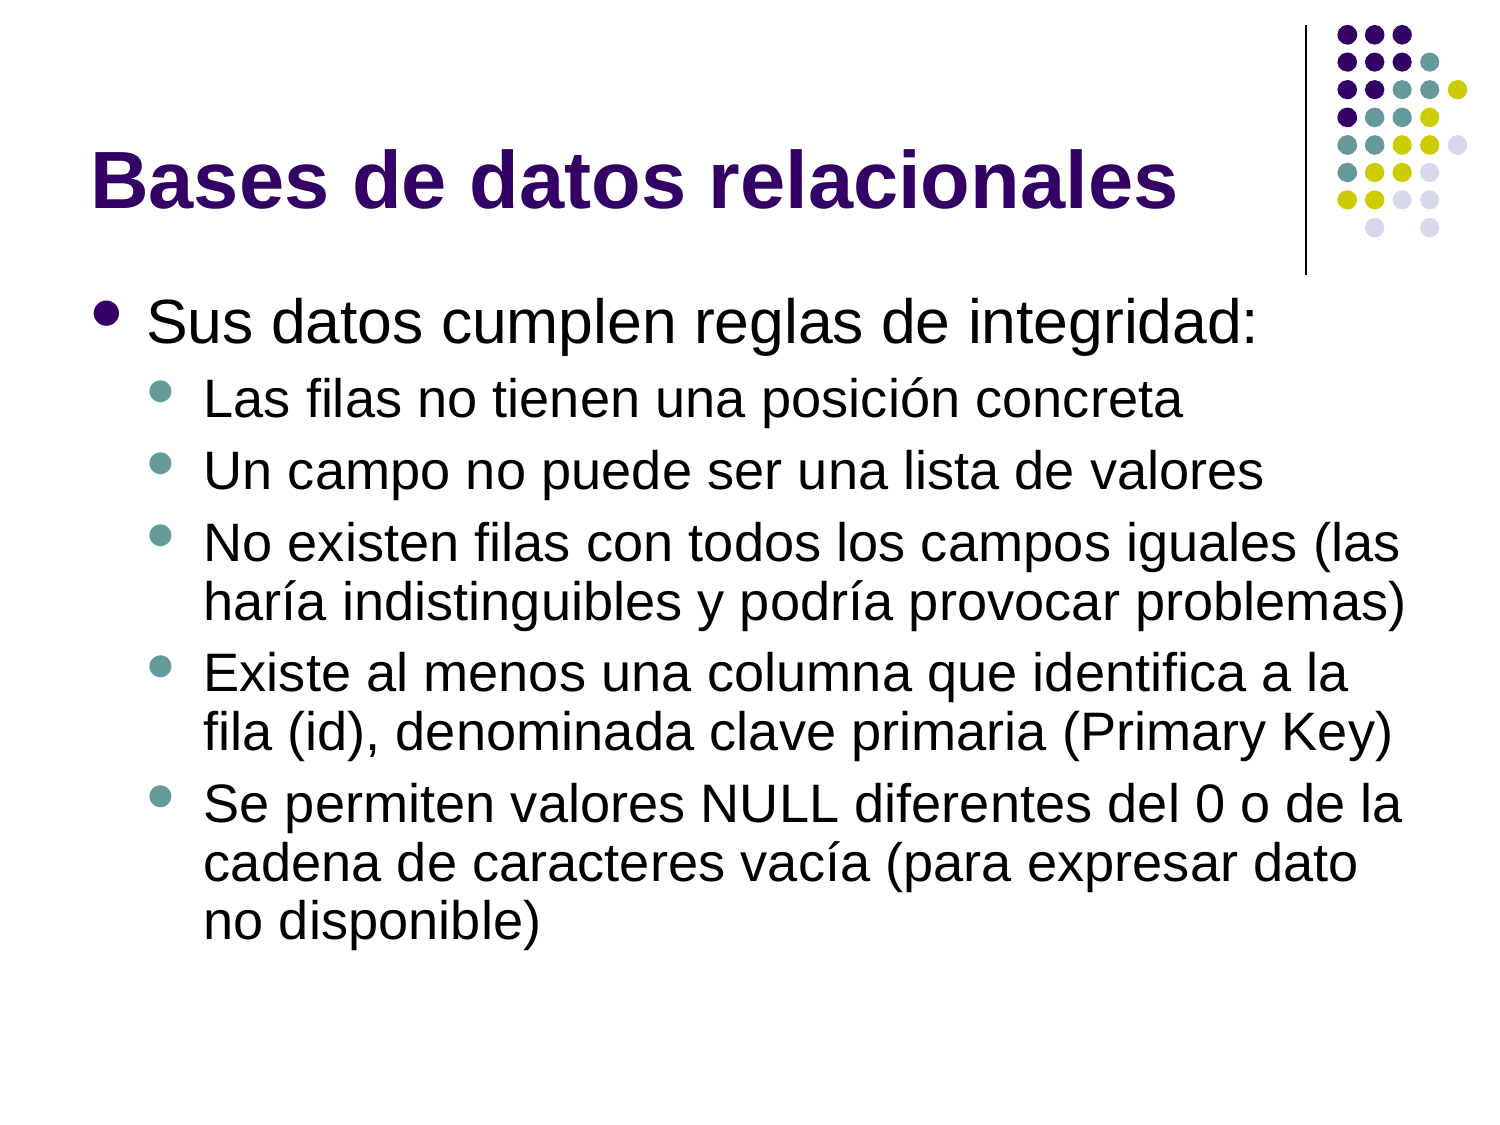

# Bases de datos relacionales
Sus datos cumplen reglas de integridad:
Las filas no tienen una posición concreta
Un campo no puede ser una lista de valores
No existen filas con todos los campos iguales (las haría indistinguibles y podría provocar problemas)
Existe al menos una columna que identifica a la fila (id), denominada clave primaria (Primary Key)
Se permiten valores NULL diferentes del 0 o de la cadena de caracteres vacía (para expresar dato no disponible)